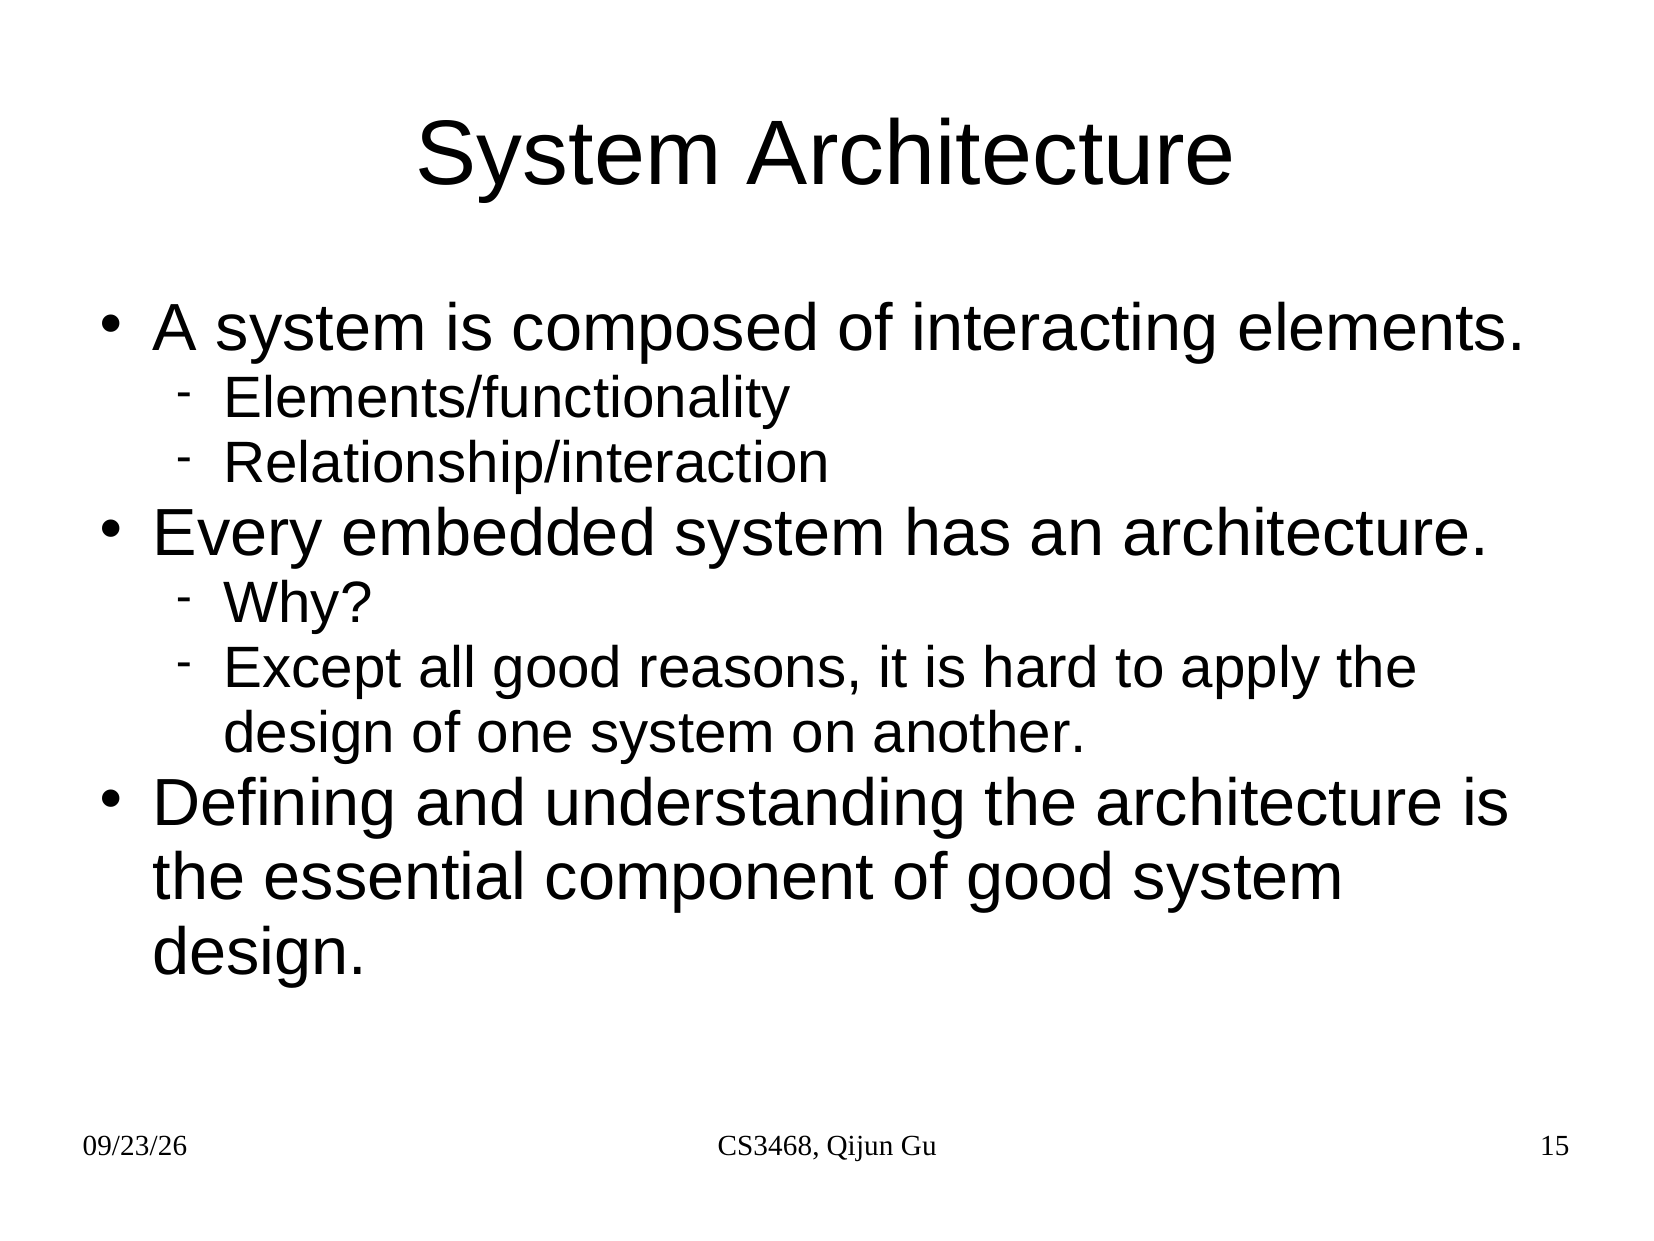

# System Architecture
A system is composed of interacting elements.
Elements/functionality
Relationship/interaction
Every embedded system has an architecture.
Why?
Except all good reasons, it is hard to apply the design of one system on another.
Defining and understanding the architecture is the essential component of good system design.
CS3468, Qijun Gu
15